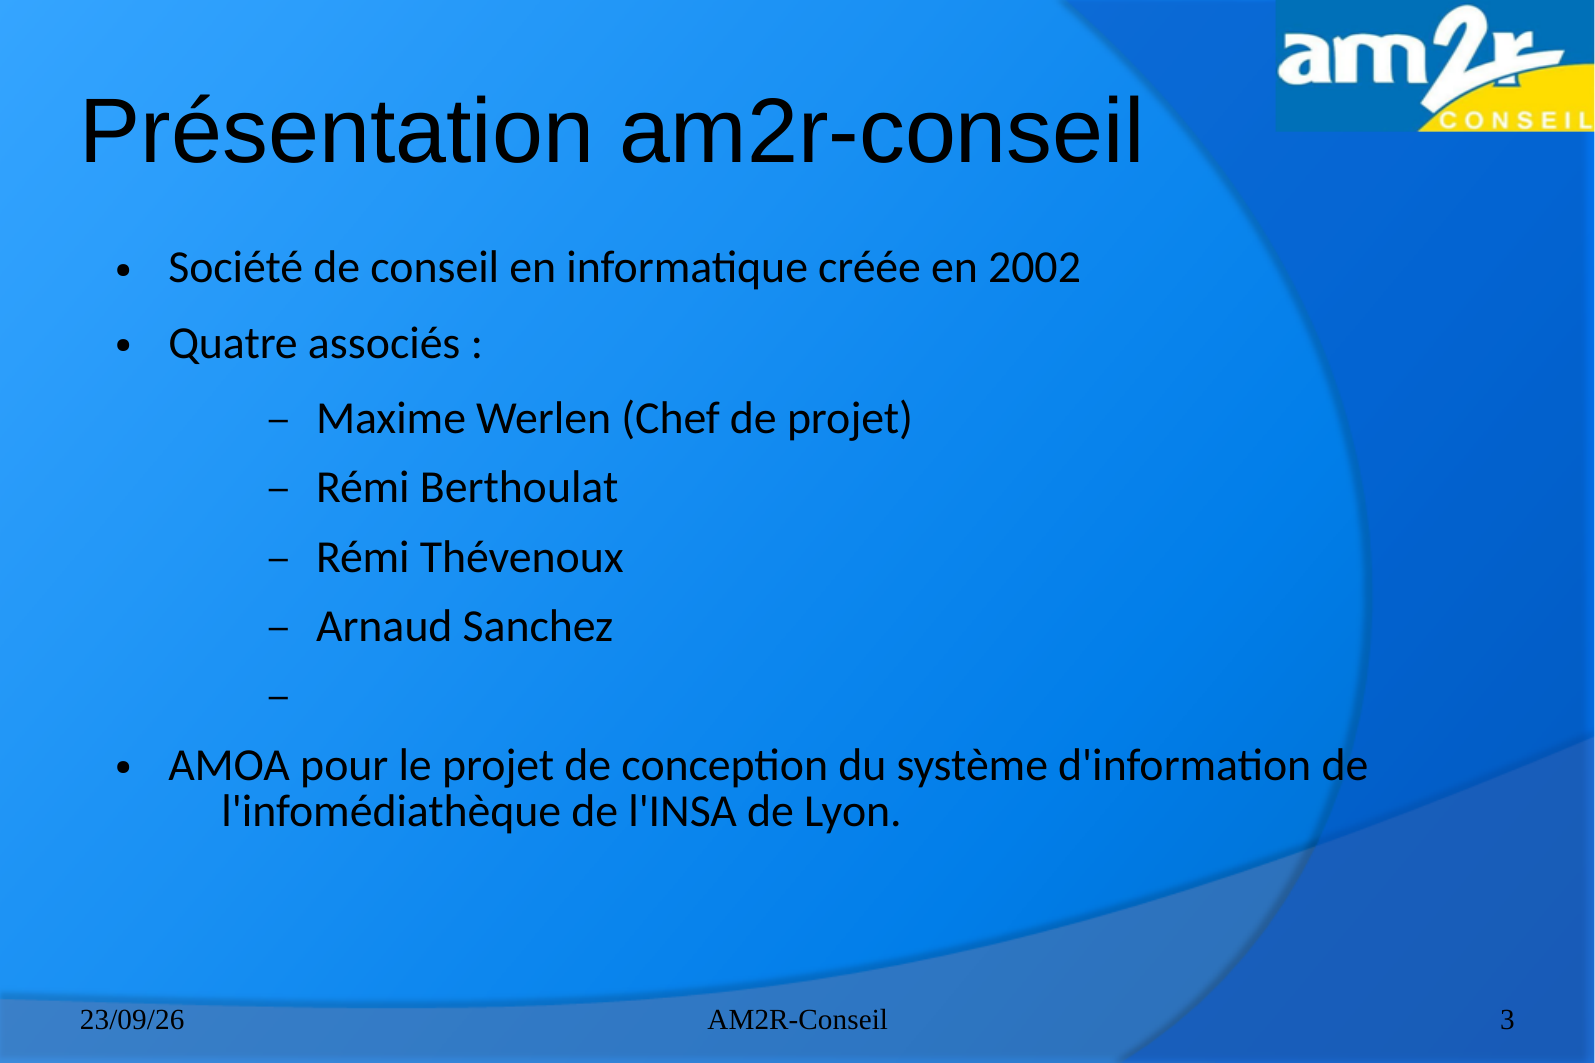

# Présentation am2r-conseil
Société de conseil en informatique créée en 2002
Quatre associés :
Maxime Werlen (Chef de projet)
Rémi Berthoulat
Rémi Thévenoux
Arnaud Sanchez
AMOA pour le projet de conception du système d'information de l'infomédiathèque de l'INSA de Lyon.
AM2R-Conseil
3